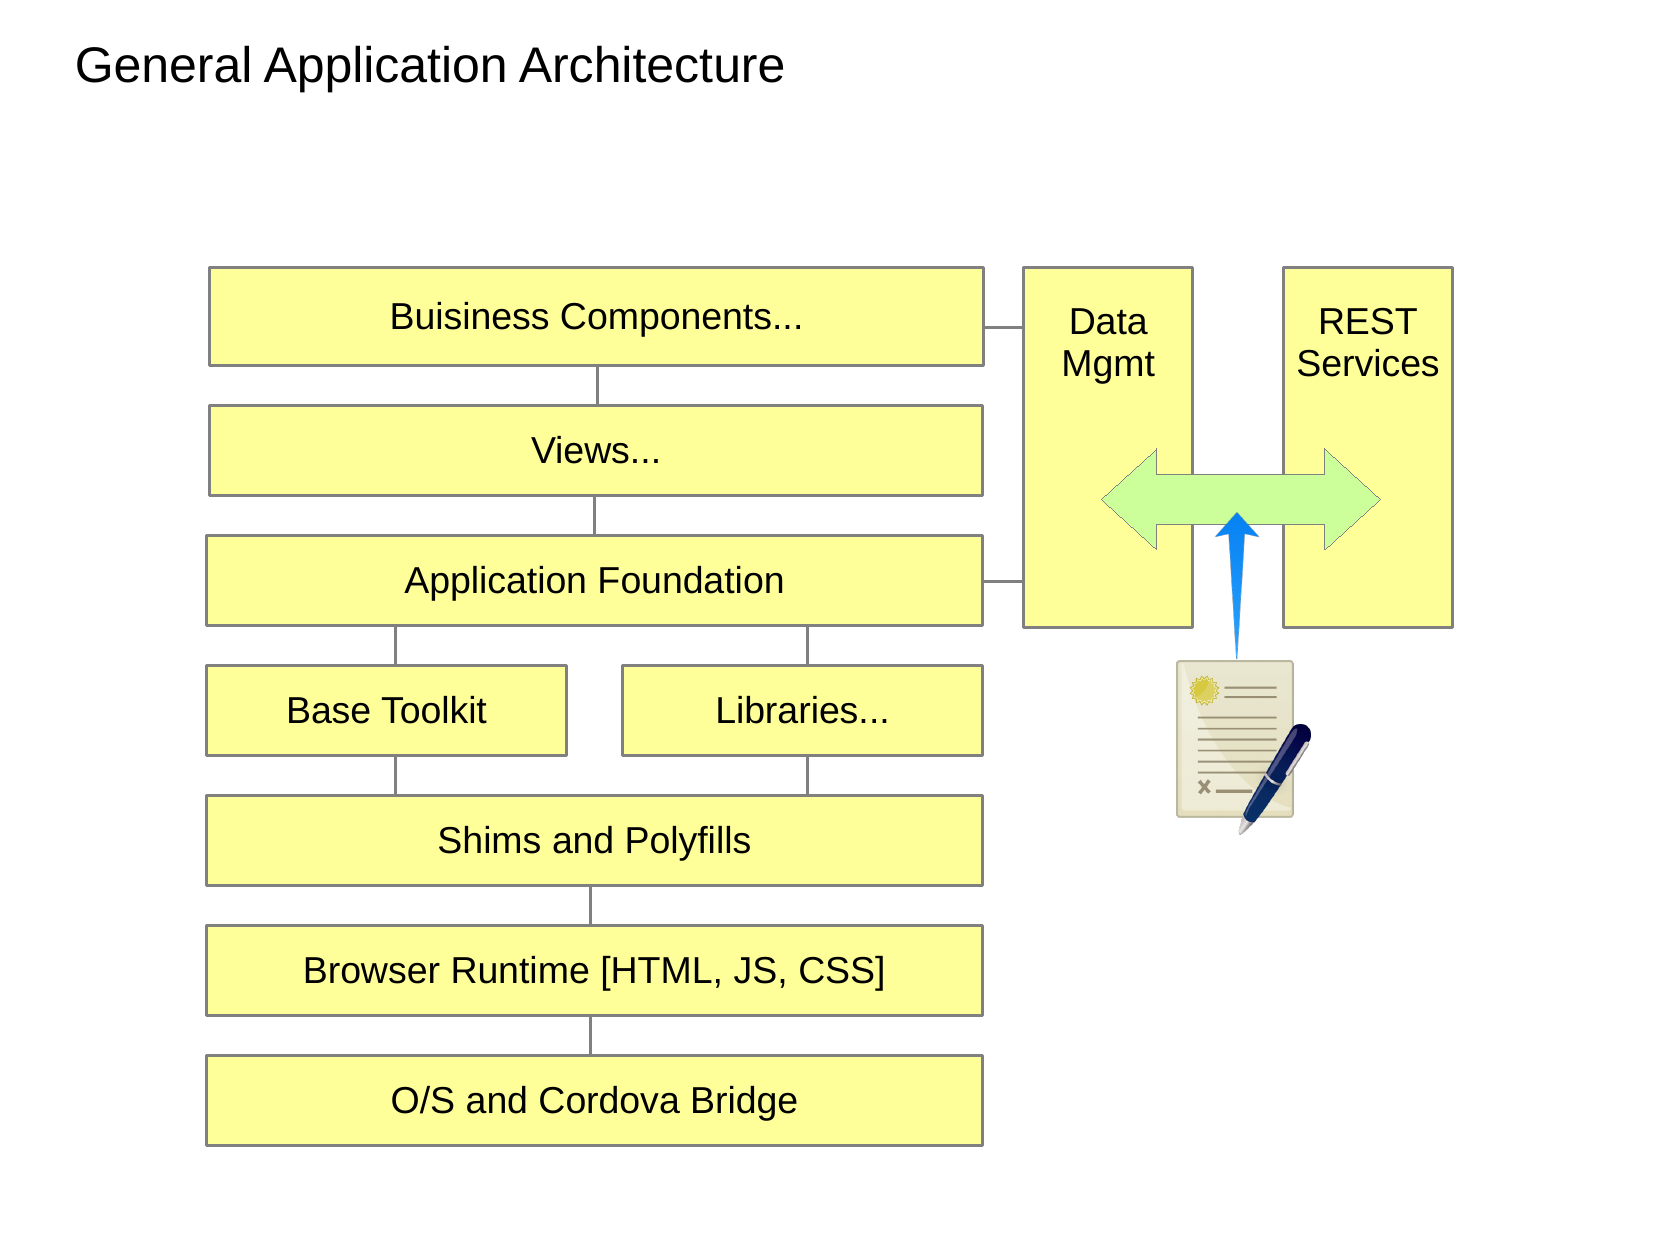

General Application Architecture
Buisiness Components...
Data
Mgmt
REST
Services
Views...
Application Foundation
Base Toolkit
Libraries...
Shims and Polyfills
Browser Runtime [HTML, JS, CSS]
O/S and Cordova Bridge